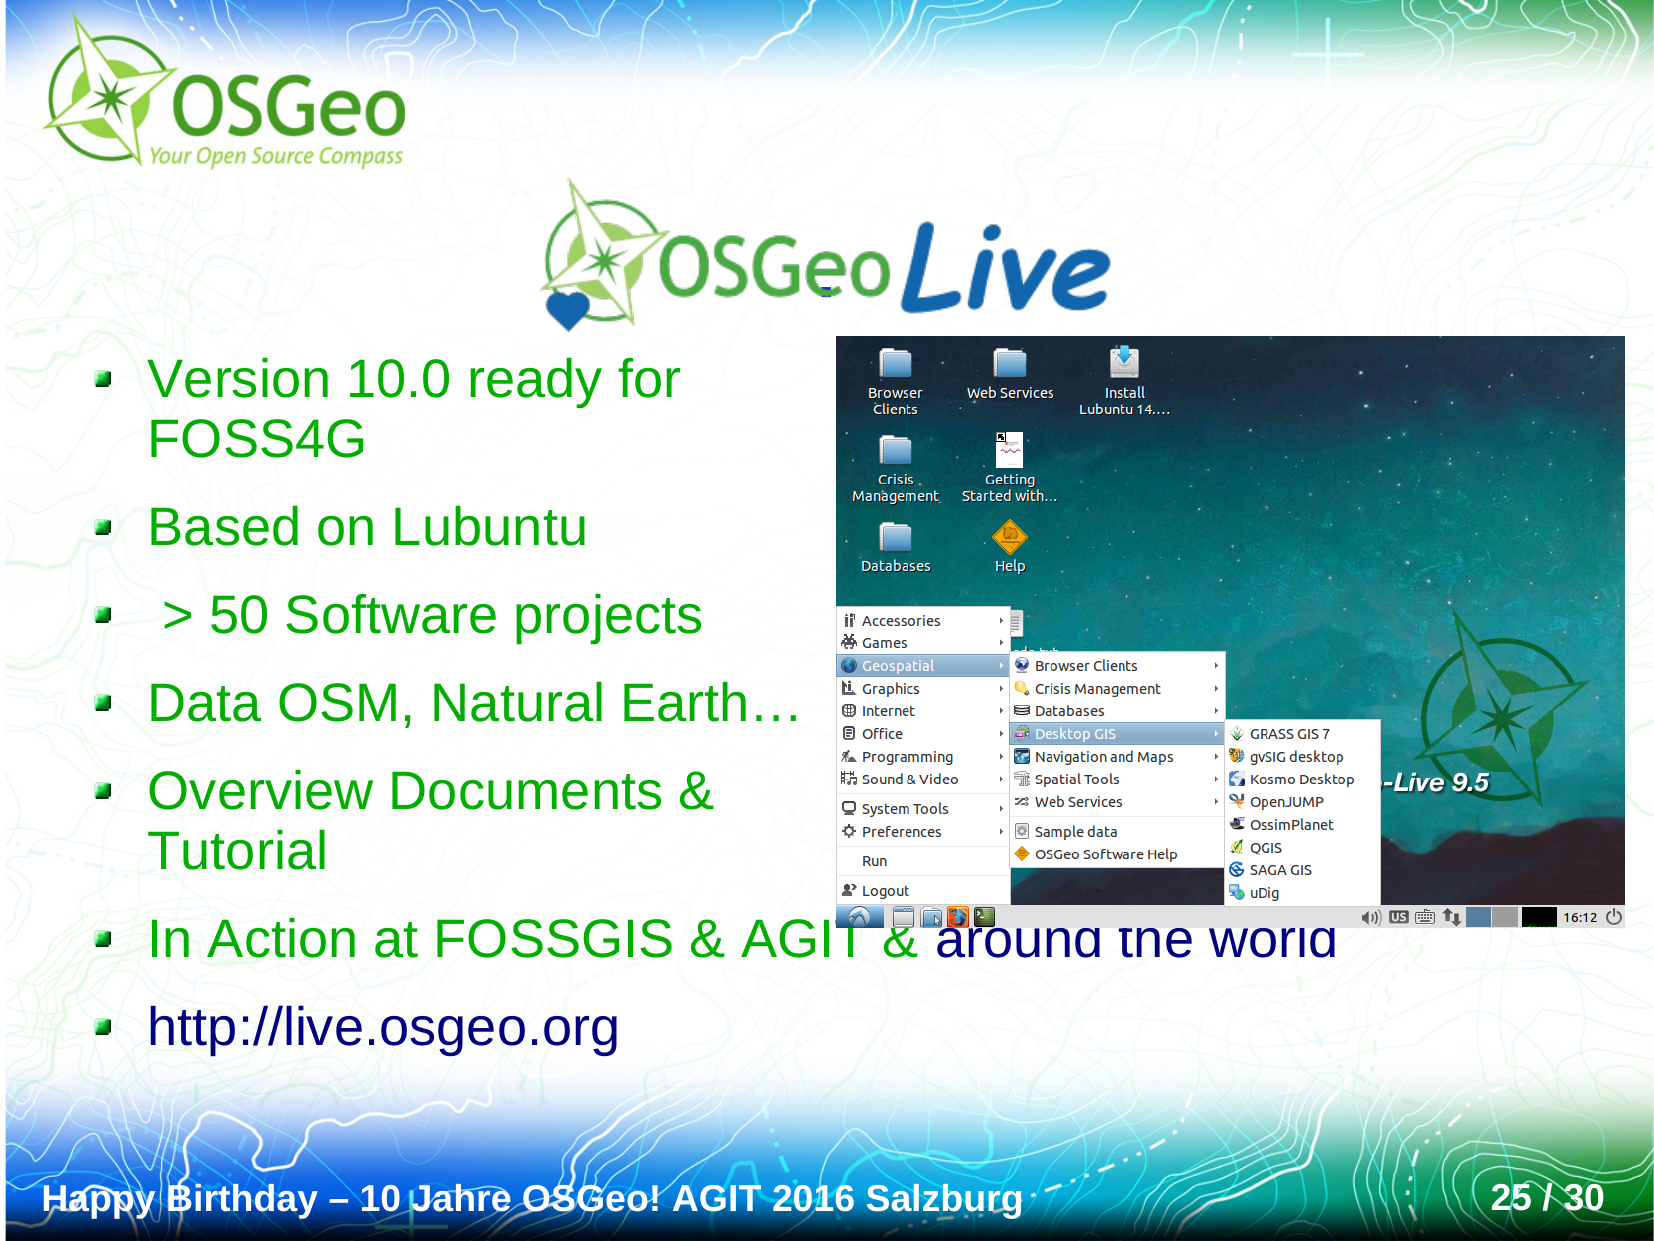

# .
Version 10.0 ready for
FOSS4G
Based on Lubuntu
 > 50 Software projects
Data OSM, Natural Earth…
Overview Documents &
Tutorial
In Action at FOSSGIS & AGIT & around the world
http://live.osgeo.org